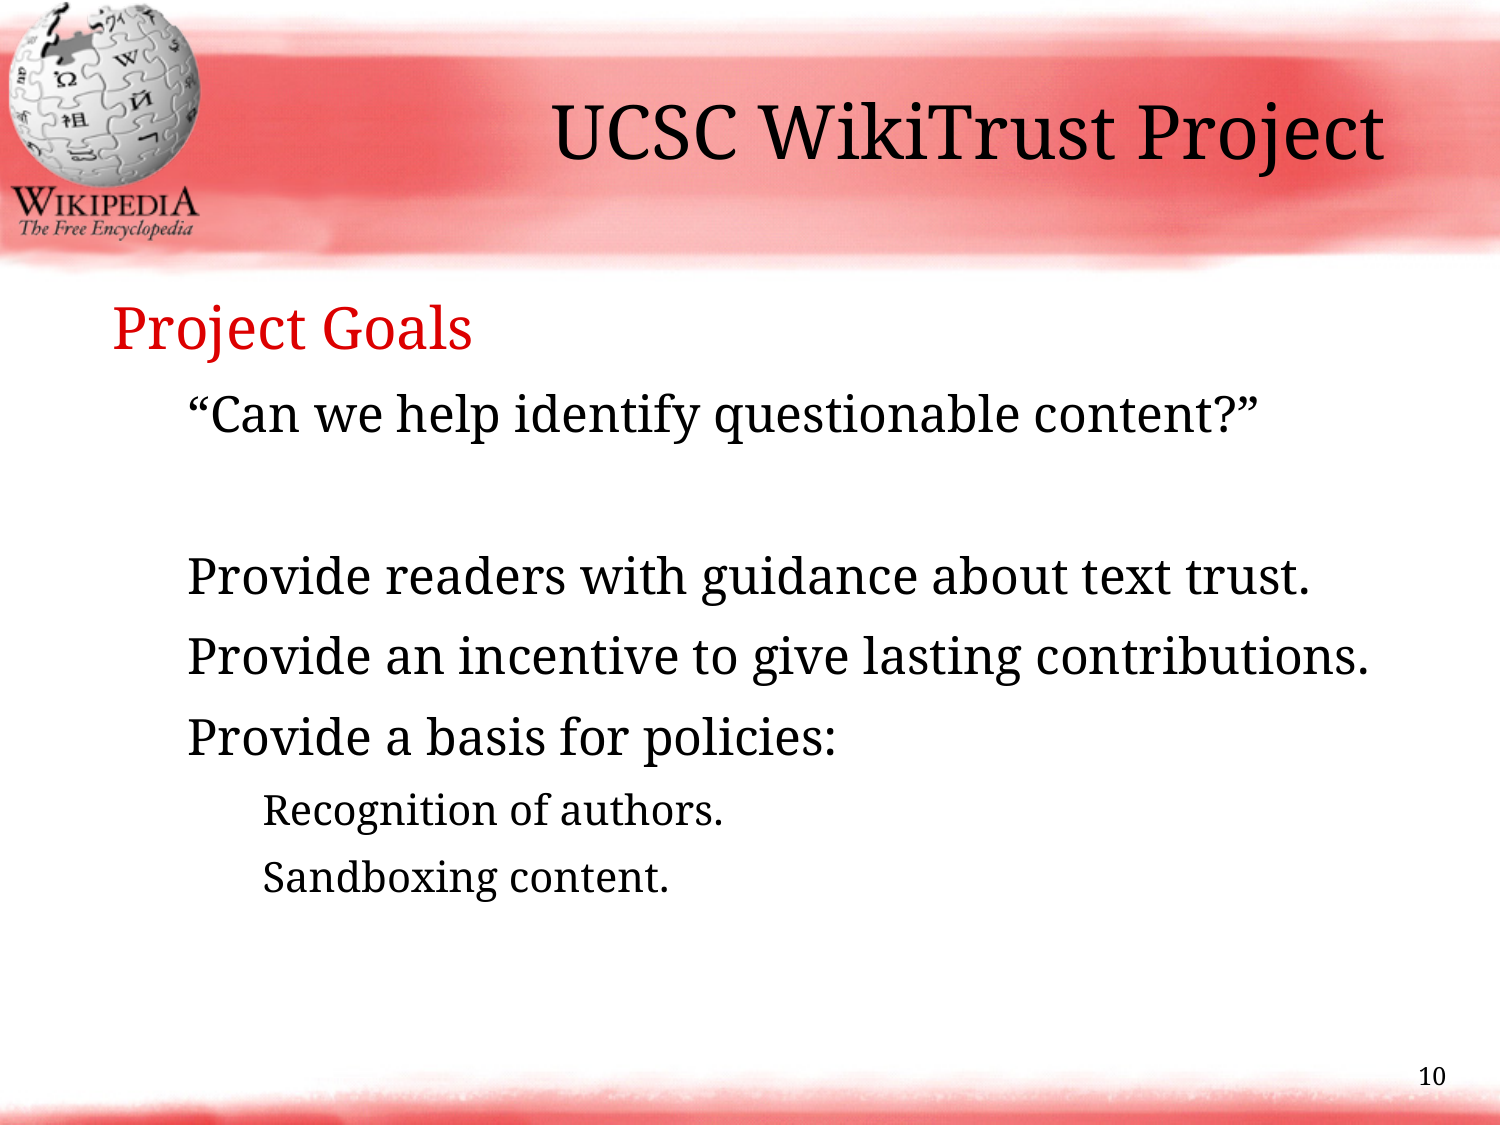

# UCSC WikiTrust Project
Project Goals
“Can we help identify questionable content?”
Provide readers with guidance about text trust.
Provide an incentive to give lasting contributions.
Provide a basis for policies:
Recognition of authors.
Sandboxing content.
10